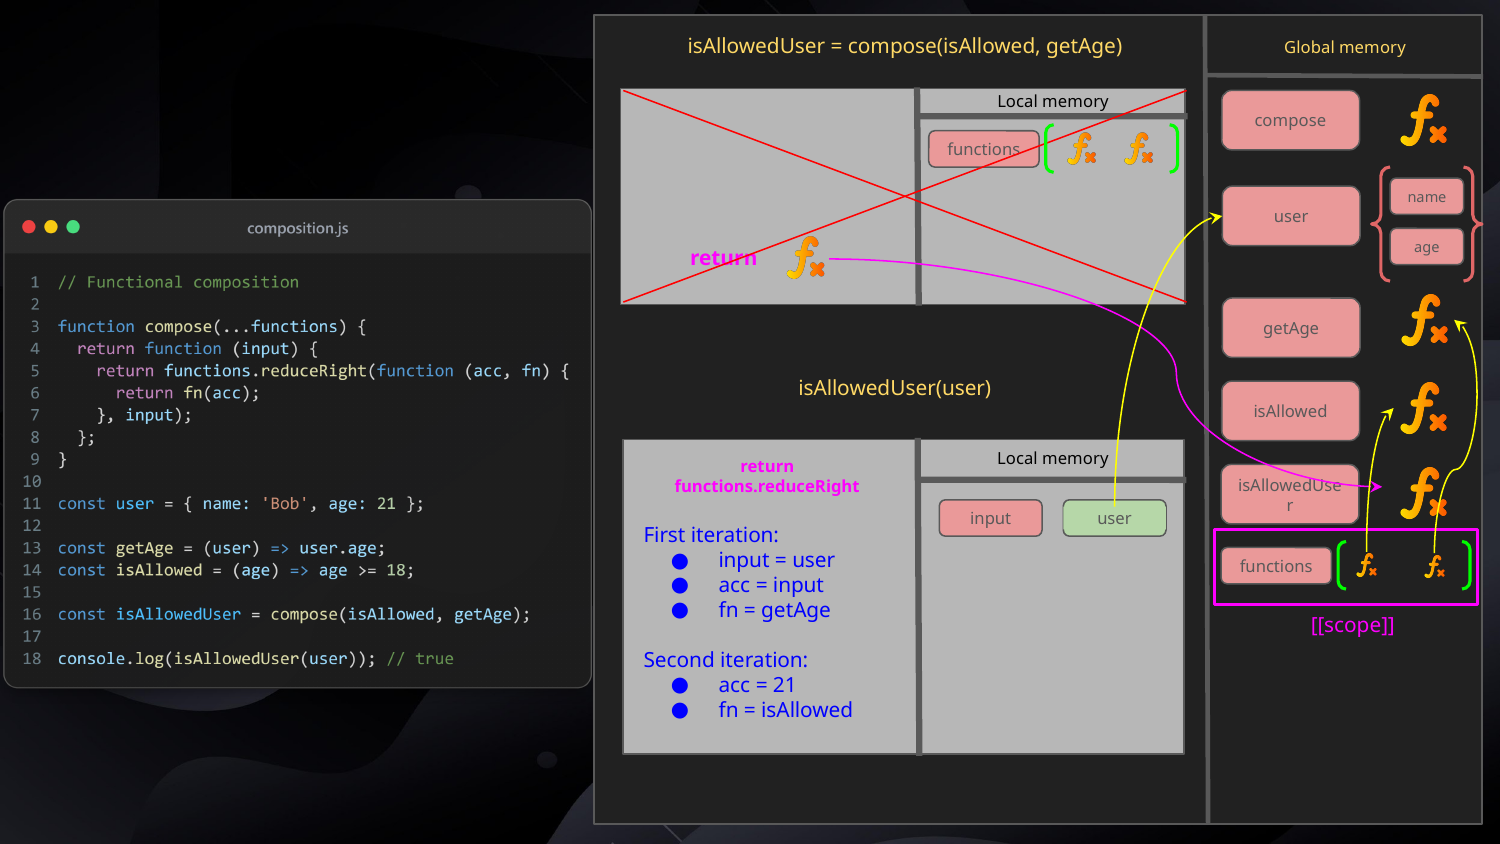

Global memory
isAllowedUser = compose(isAllowed, getAge)
Local memory
compose
functions
name
user
age
return
getAge
isAllowedUser(user)
isAllowed
Local memory
return functions.reduceRight
isAllowedUser
input
user
First iteration:
input = user
acc = input
fn = getAge
Second iteration:
acc = 21
fn = isAllowed
functions
[[scope]]